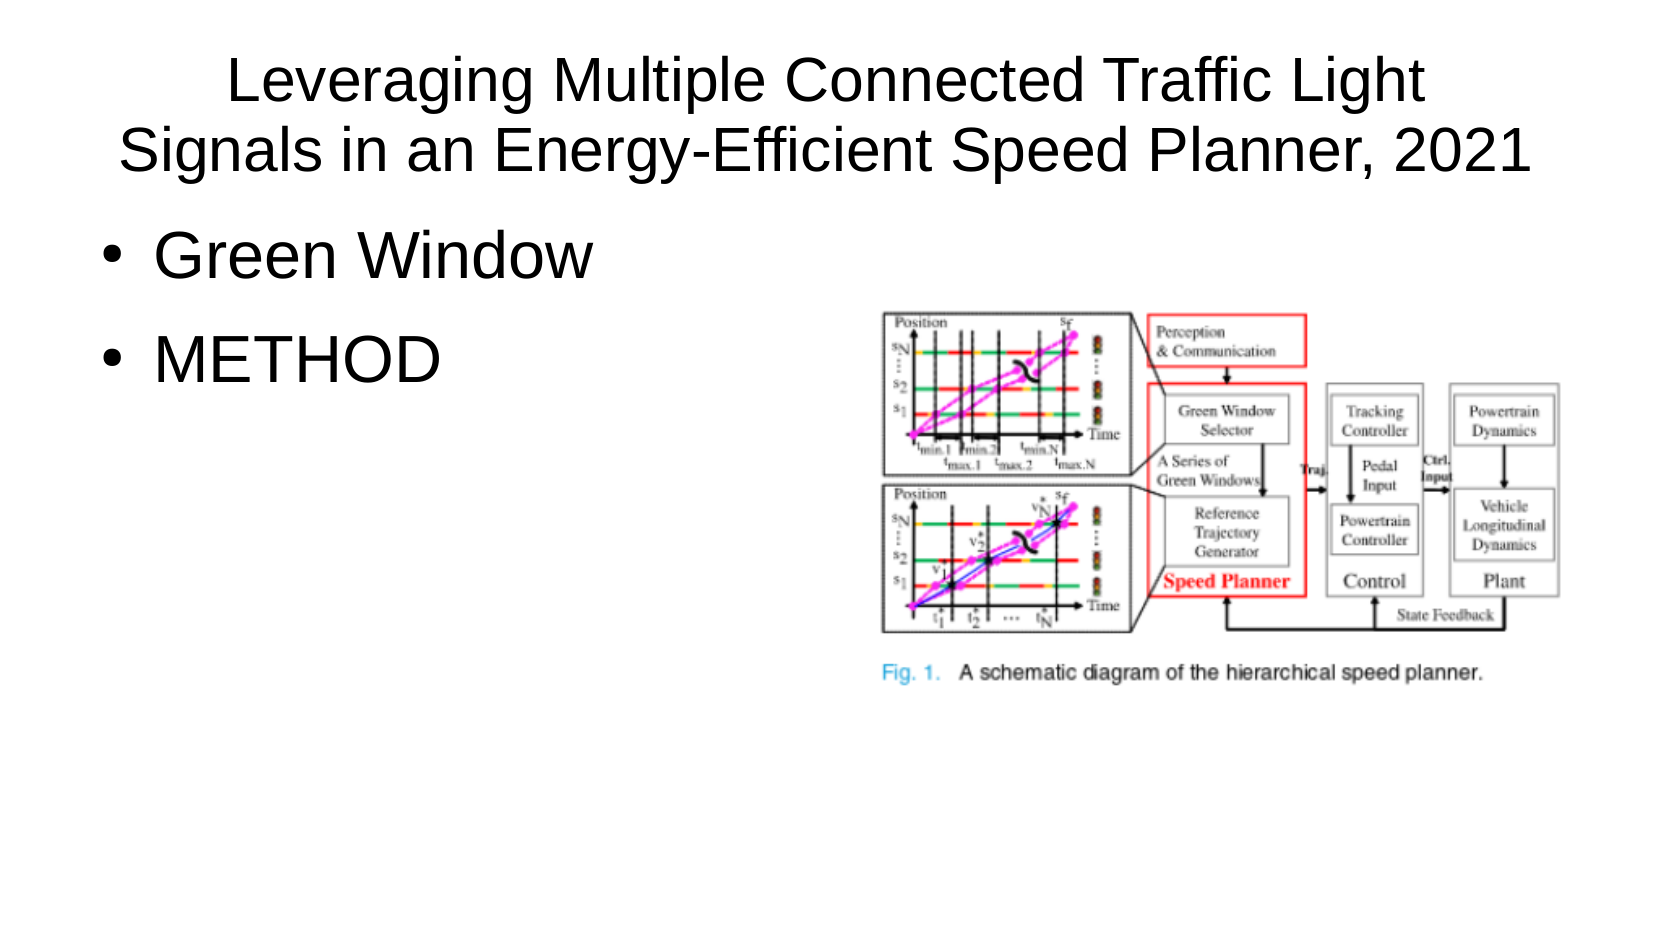

# Leveraging Multiple Connected Traffic Light Signals in an Energy-Efficient Speed Planner, 2021
Green Window
METHOD